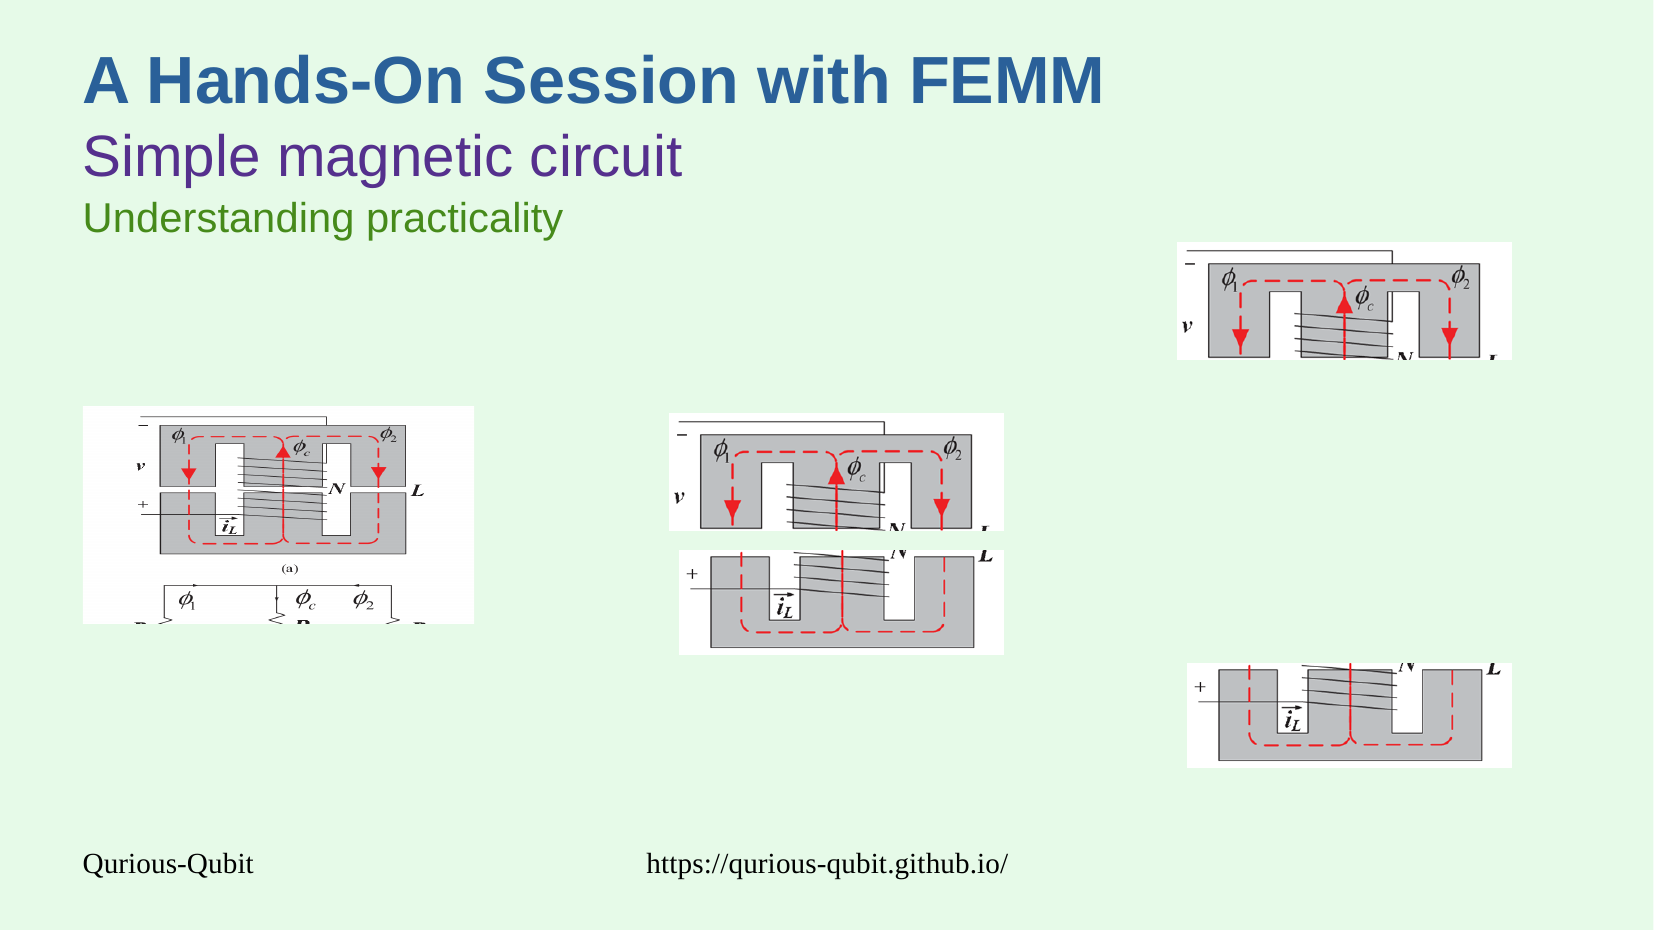

# A Hands-On Session with FEMM
Simple magnetic circuit
Understanding practicality
Qurious-Qubit
https://qurious-qubit.github.io/